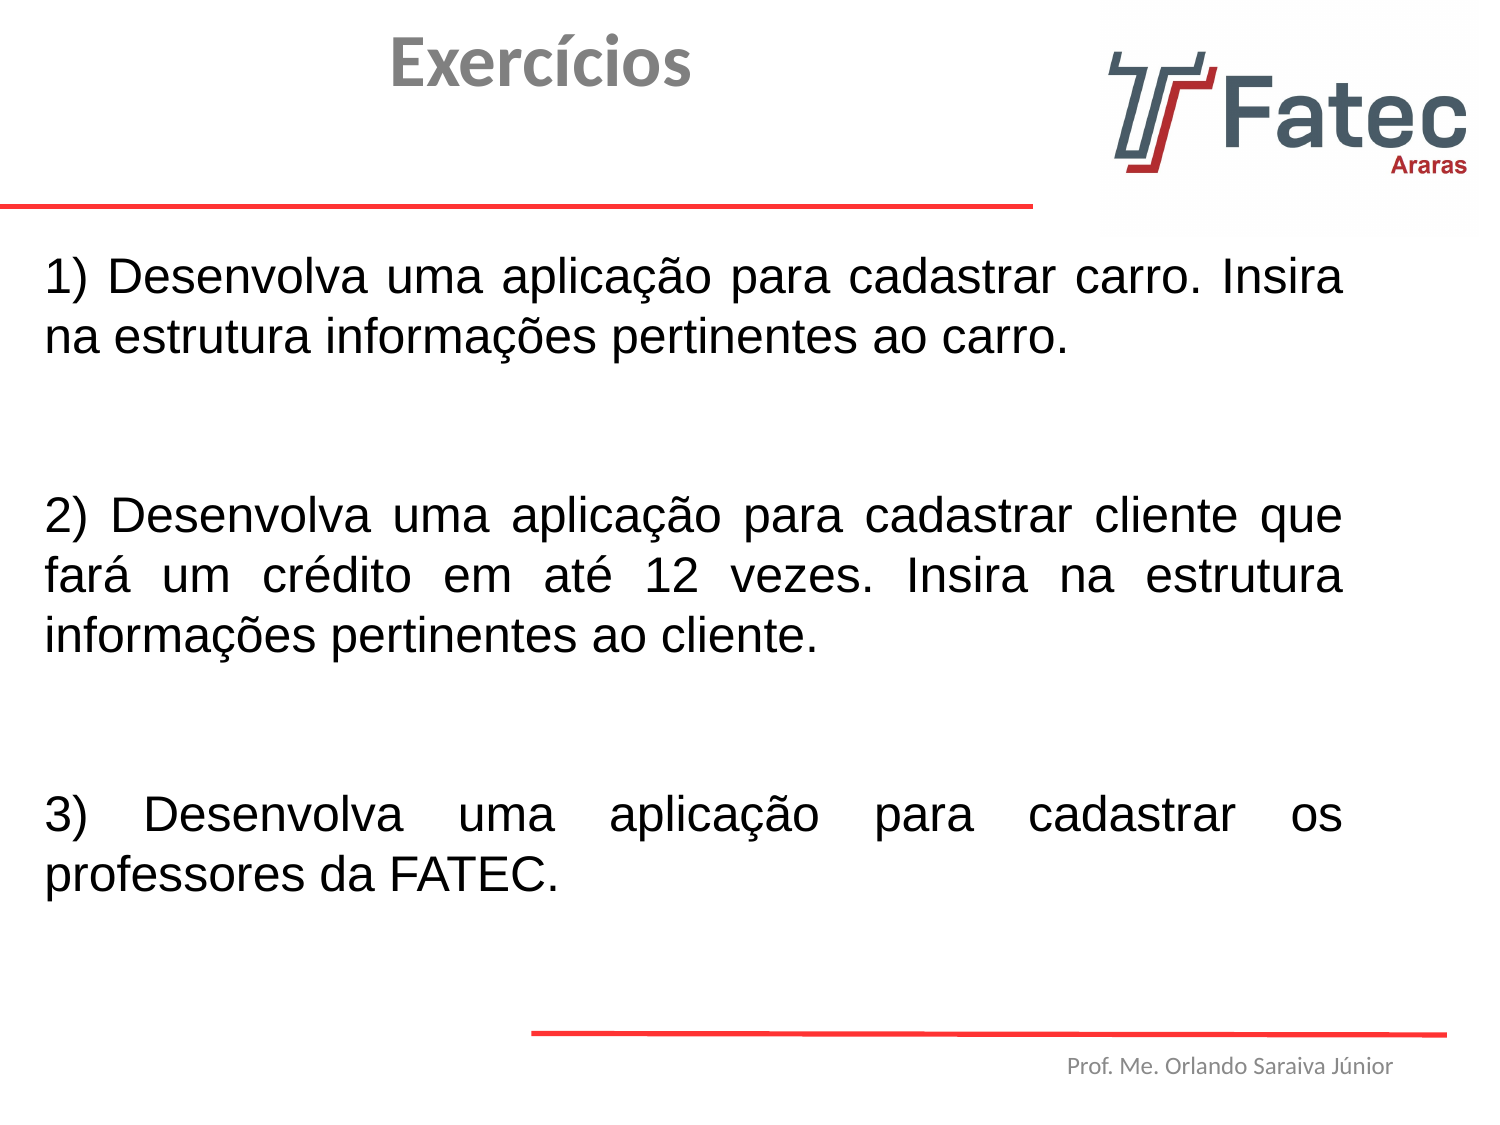

Exercícios
# 1) Desenvolva uma aplicação para cadastrar carro. Insira na estrutura informações pertinentes ao carro.
2) Desenvolva uma aplicação para cadastrar cliente que fará um crédito em até 12 vezes. Insira na estrutura informações pertinentes ao cliente.
3) Desenvolva uma aplicação para cadastrar os professores da FATEC.